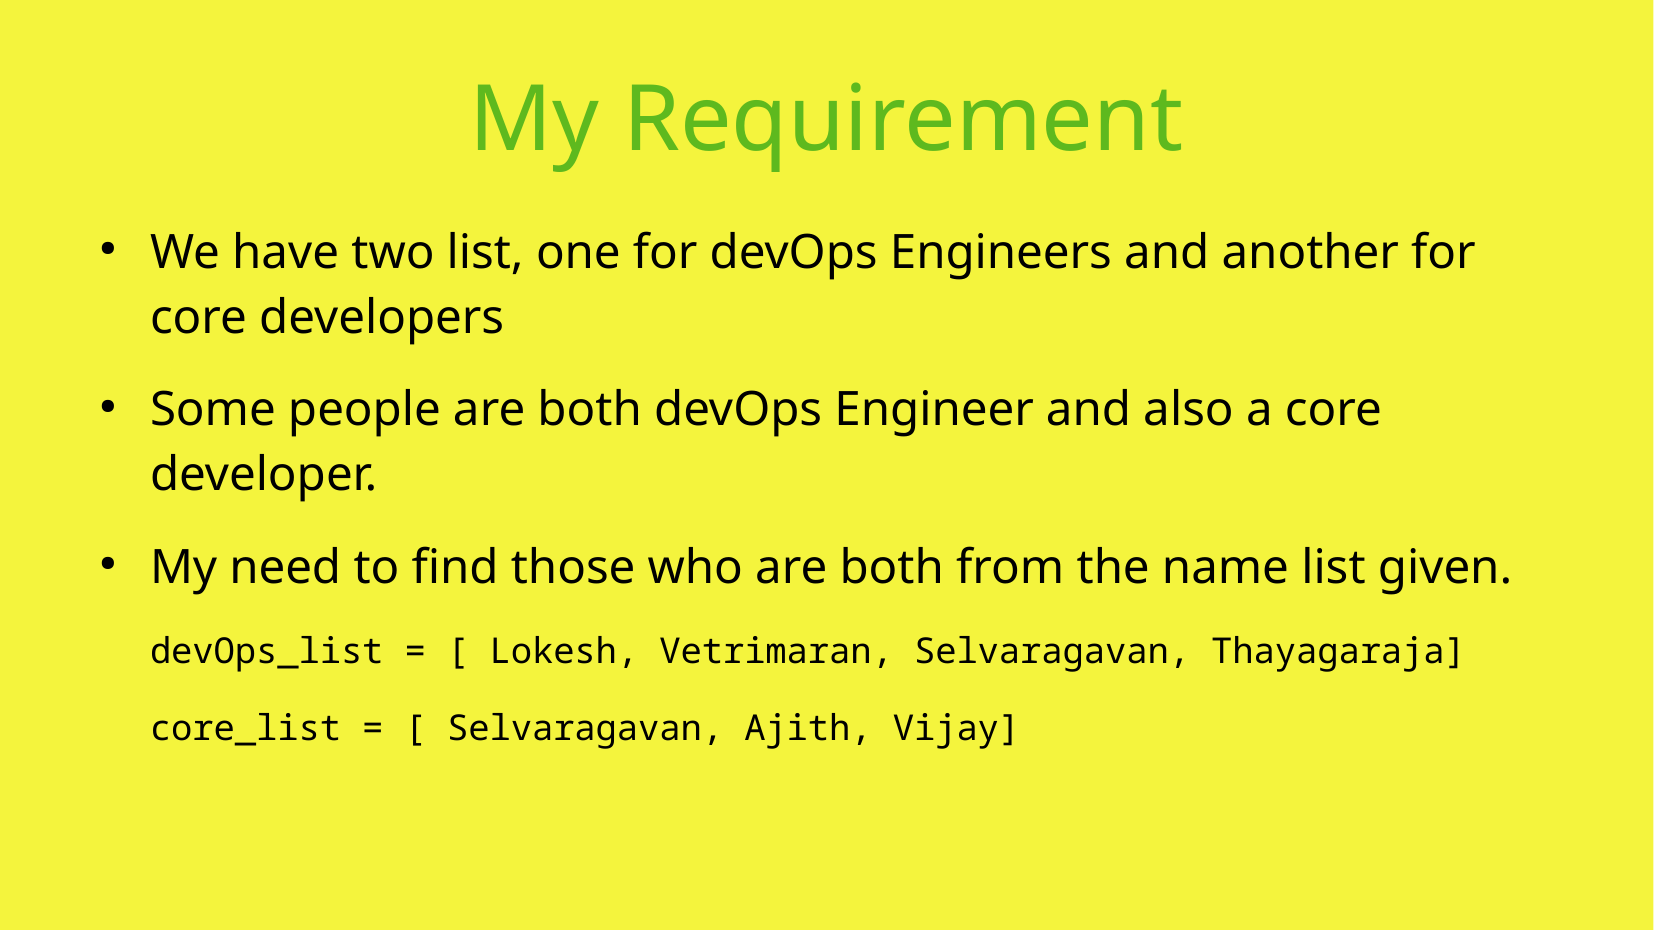

# My Requirement
We have two list, one for devOps Engineers and another for core developers
Some people are both devOps Engineer and also a core developer.
My need to find those who are both from the name list given.
devOps_list = [ Lokesh, Vetrimaran, Selvaragavan, Thayagaraja]
core_list = [ Selvaragavan, Ajith, Vijay]